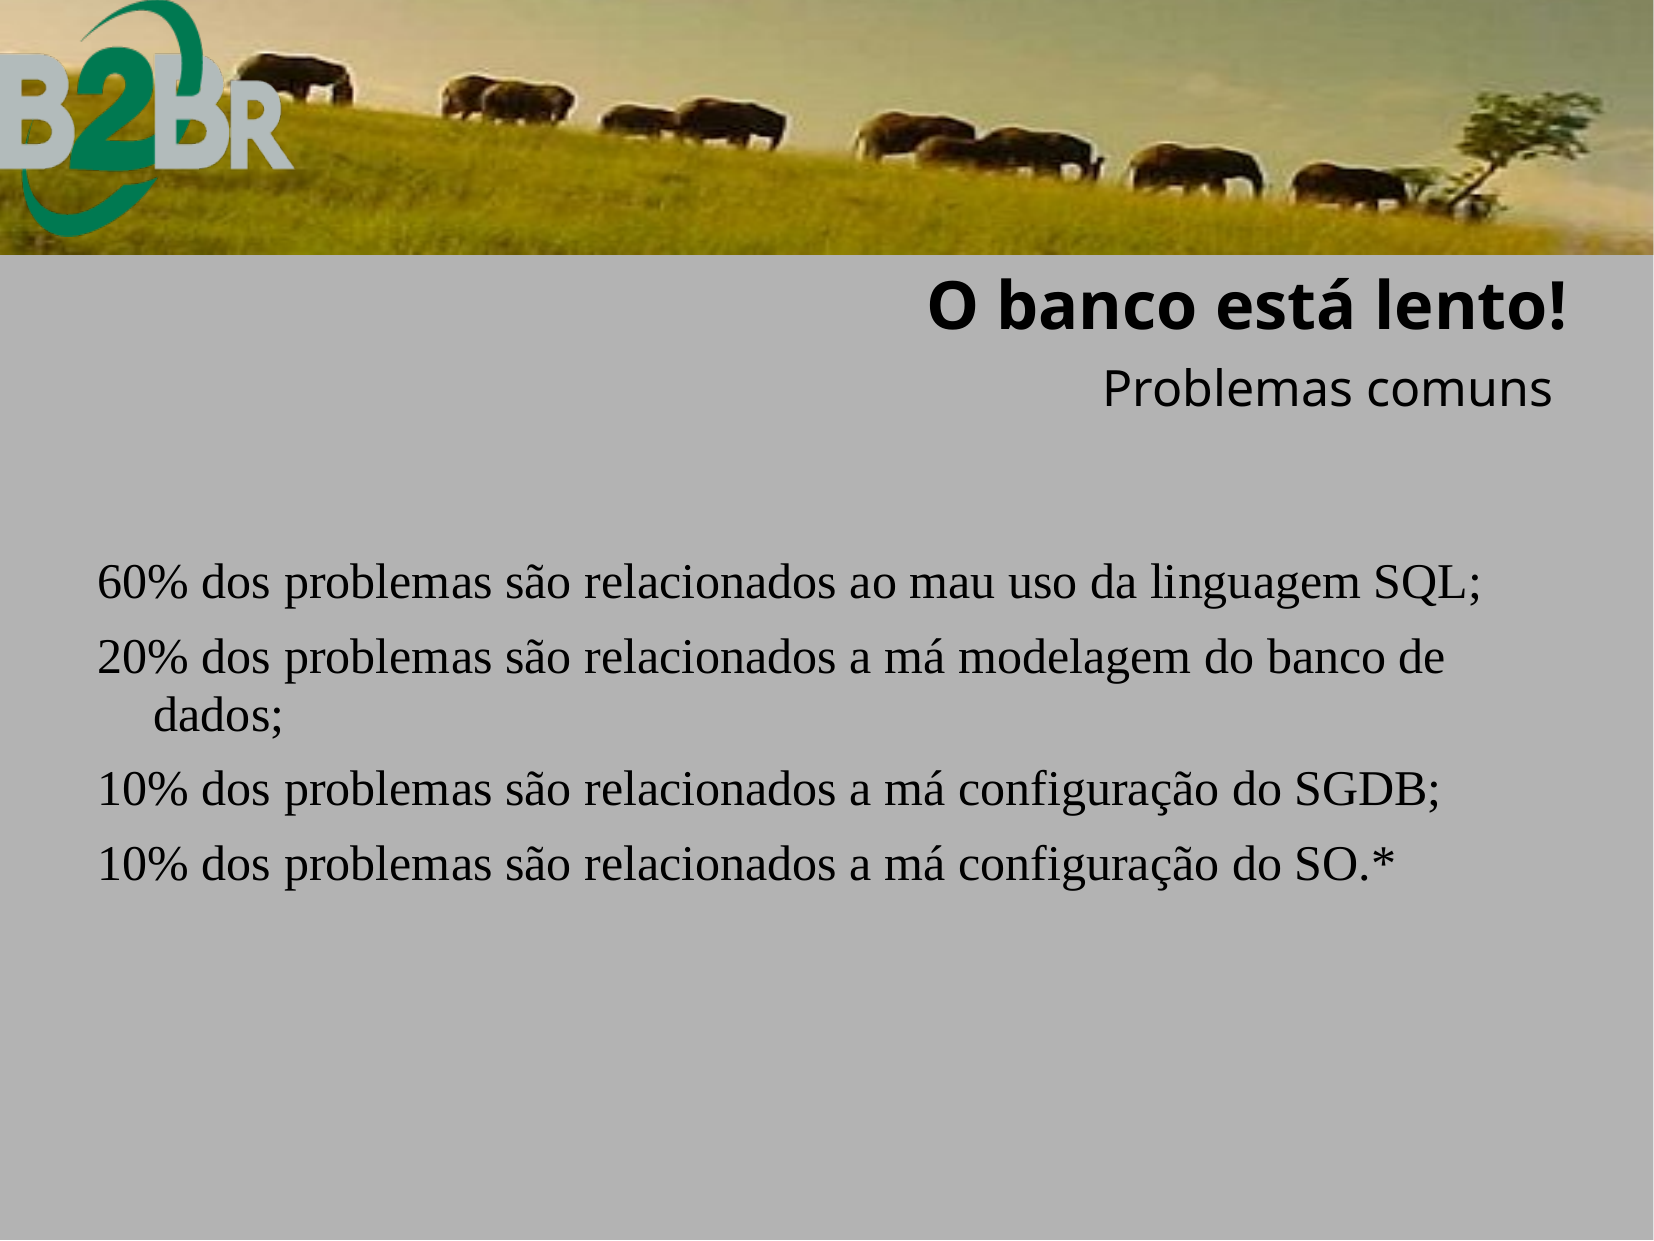

O banco está lento!
Problemas comuns
# 60% dos problemas são relacionados ao mau uso da linguagem SQL;
20% dos problemas são relacionados a má modelagem do banco de dados;
10% dos problemas são relacionados a má configuração do SGDB;
10% dos problemas são relacionados a má configuração do SO.*